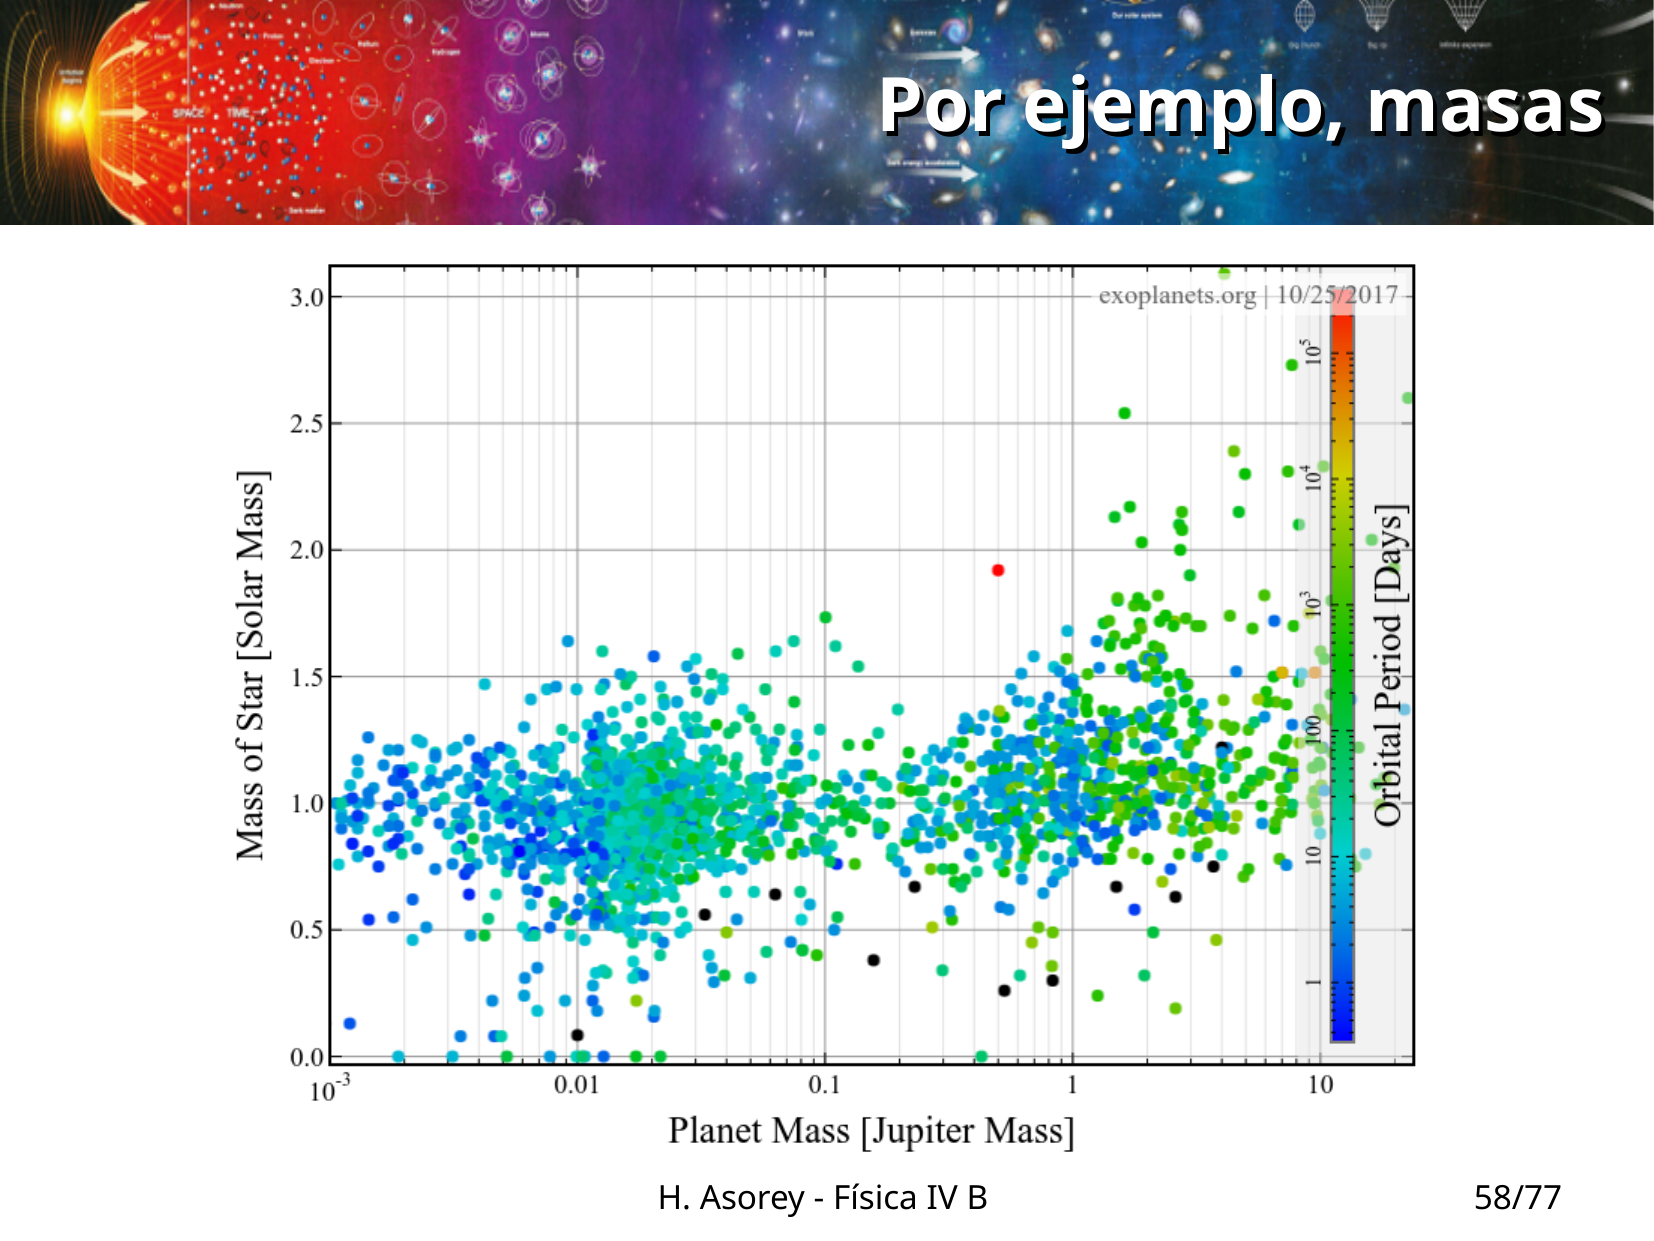

# Por ejemplo, masas
H. Asorey - Física IV B
58